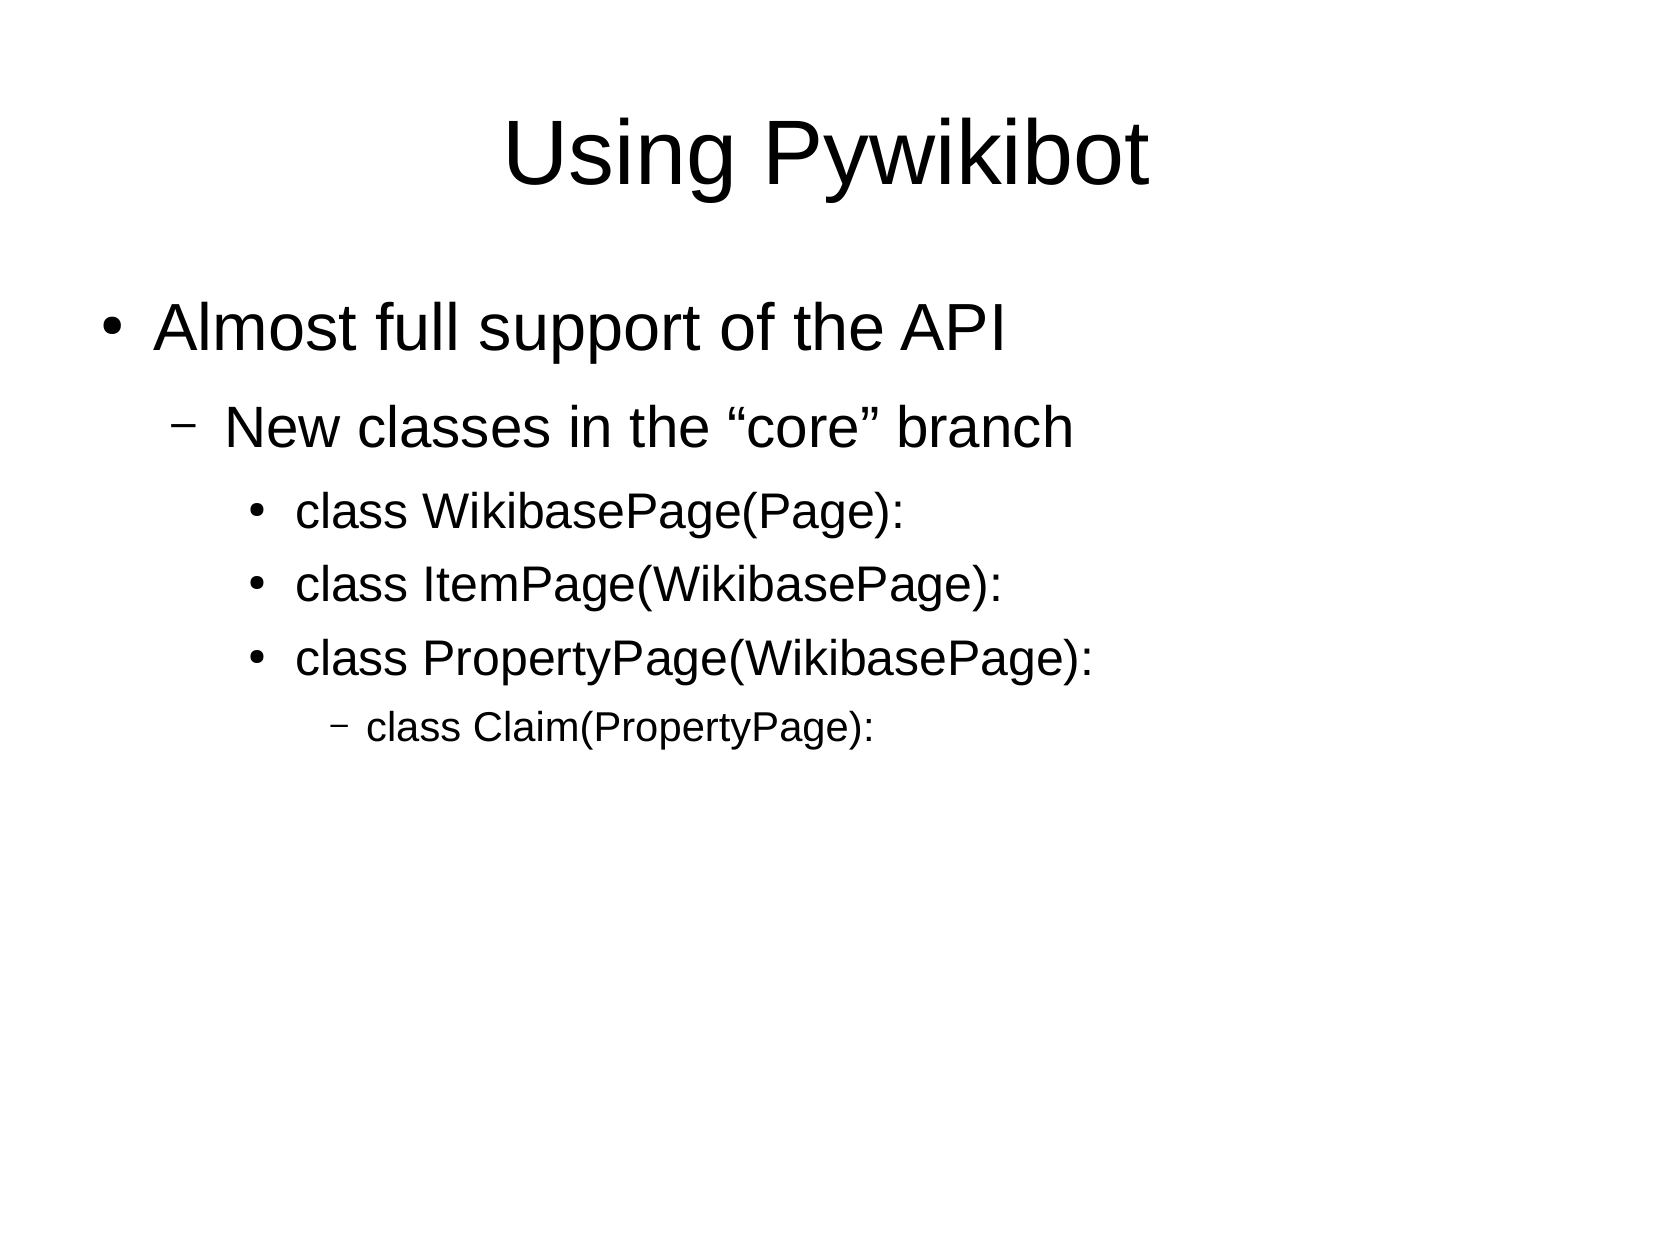

# Using Pywikibot
Almost full support of the API
New classes in the “core” branch
class WikibasePage(Page):
class ItemPage(WikibasePage):
class PropertyPage(WikibasePage):
class Claim(PropertyPage):